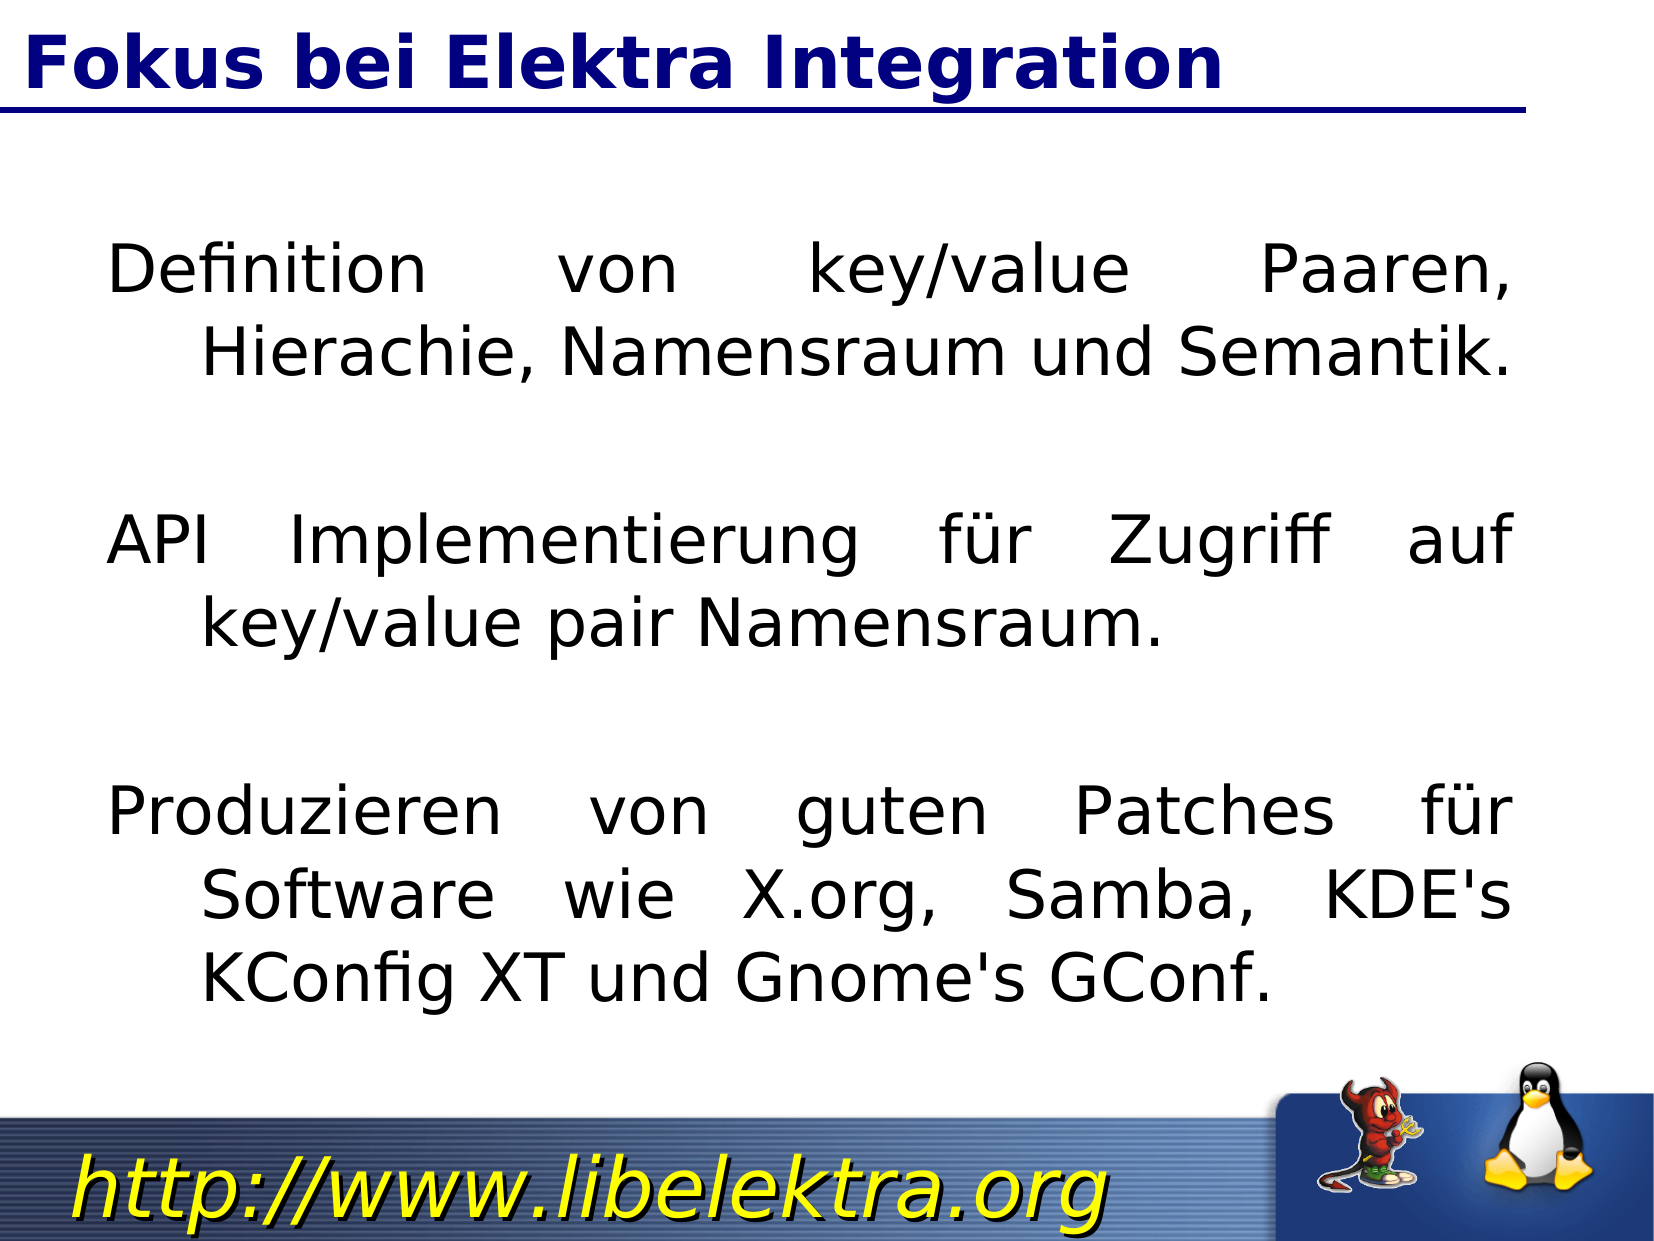

Fokus bei Elektra Integration
# Definition von key/value Paaren, Hierachie, Namensraum und Semantik.
API Implementierung für Zugriff auf key/value pair Namensraum.
Produzieren von guten Patches für Software wie X.org, Samba, KDE's KConfig XT und Gnome's GConf.